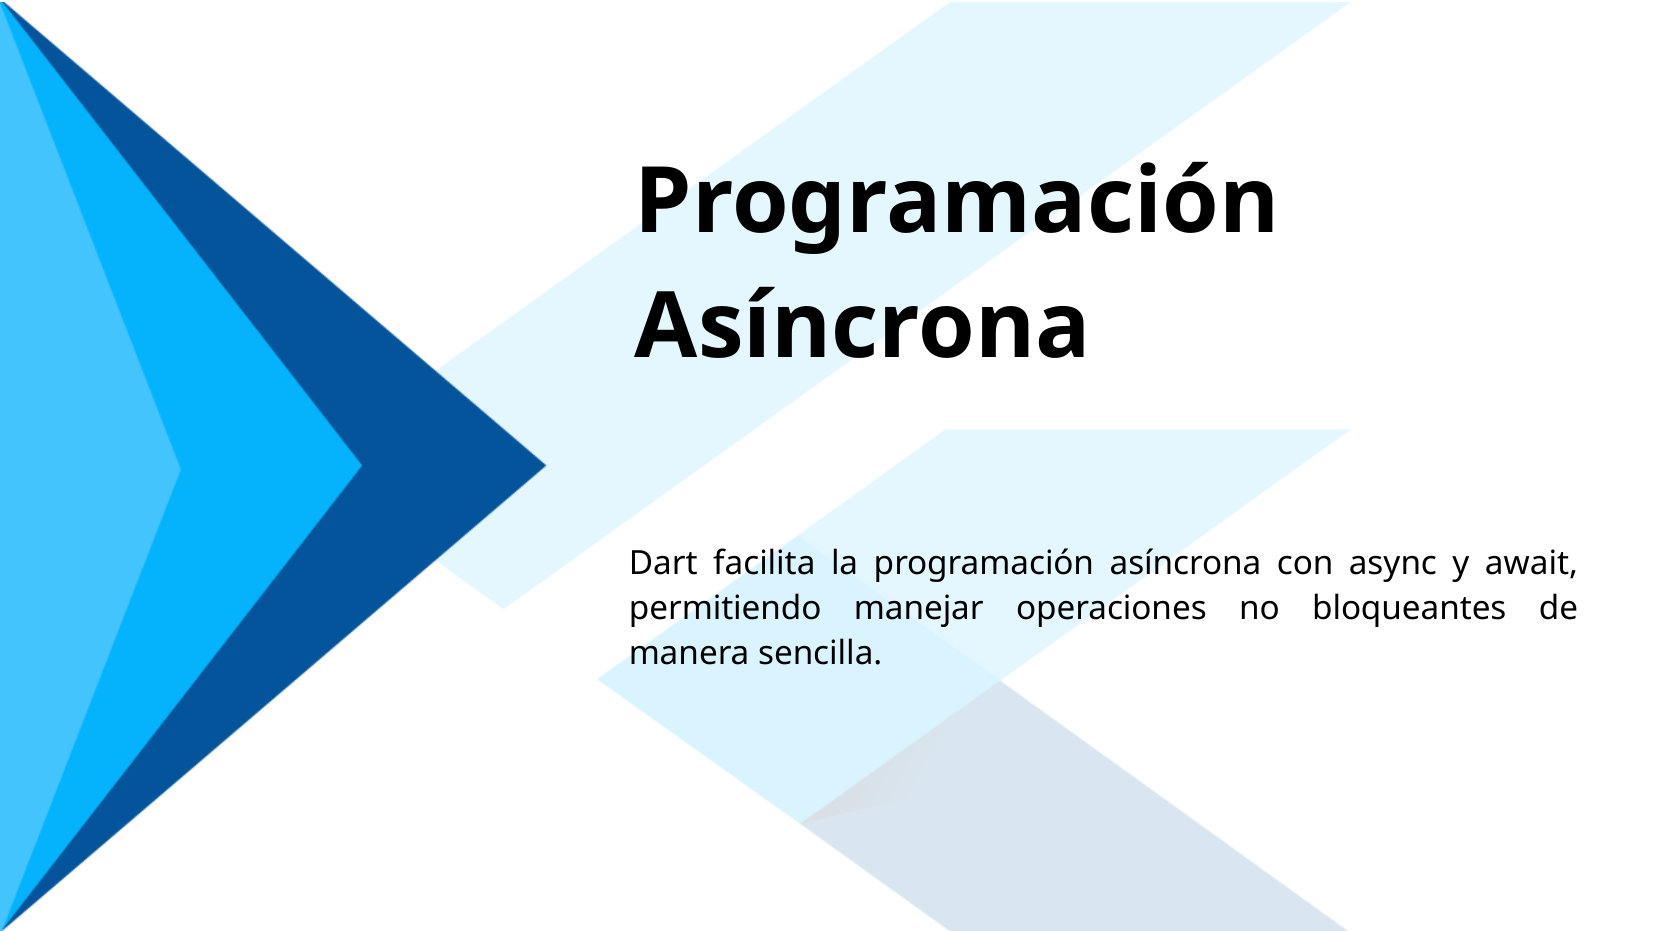

Programación Asíncrona
Dart facilita la programación asíncrona con async y await, permitiendo manejar operaciones no bloqueantes de manera sencilla.